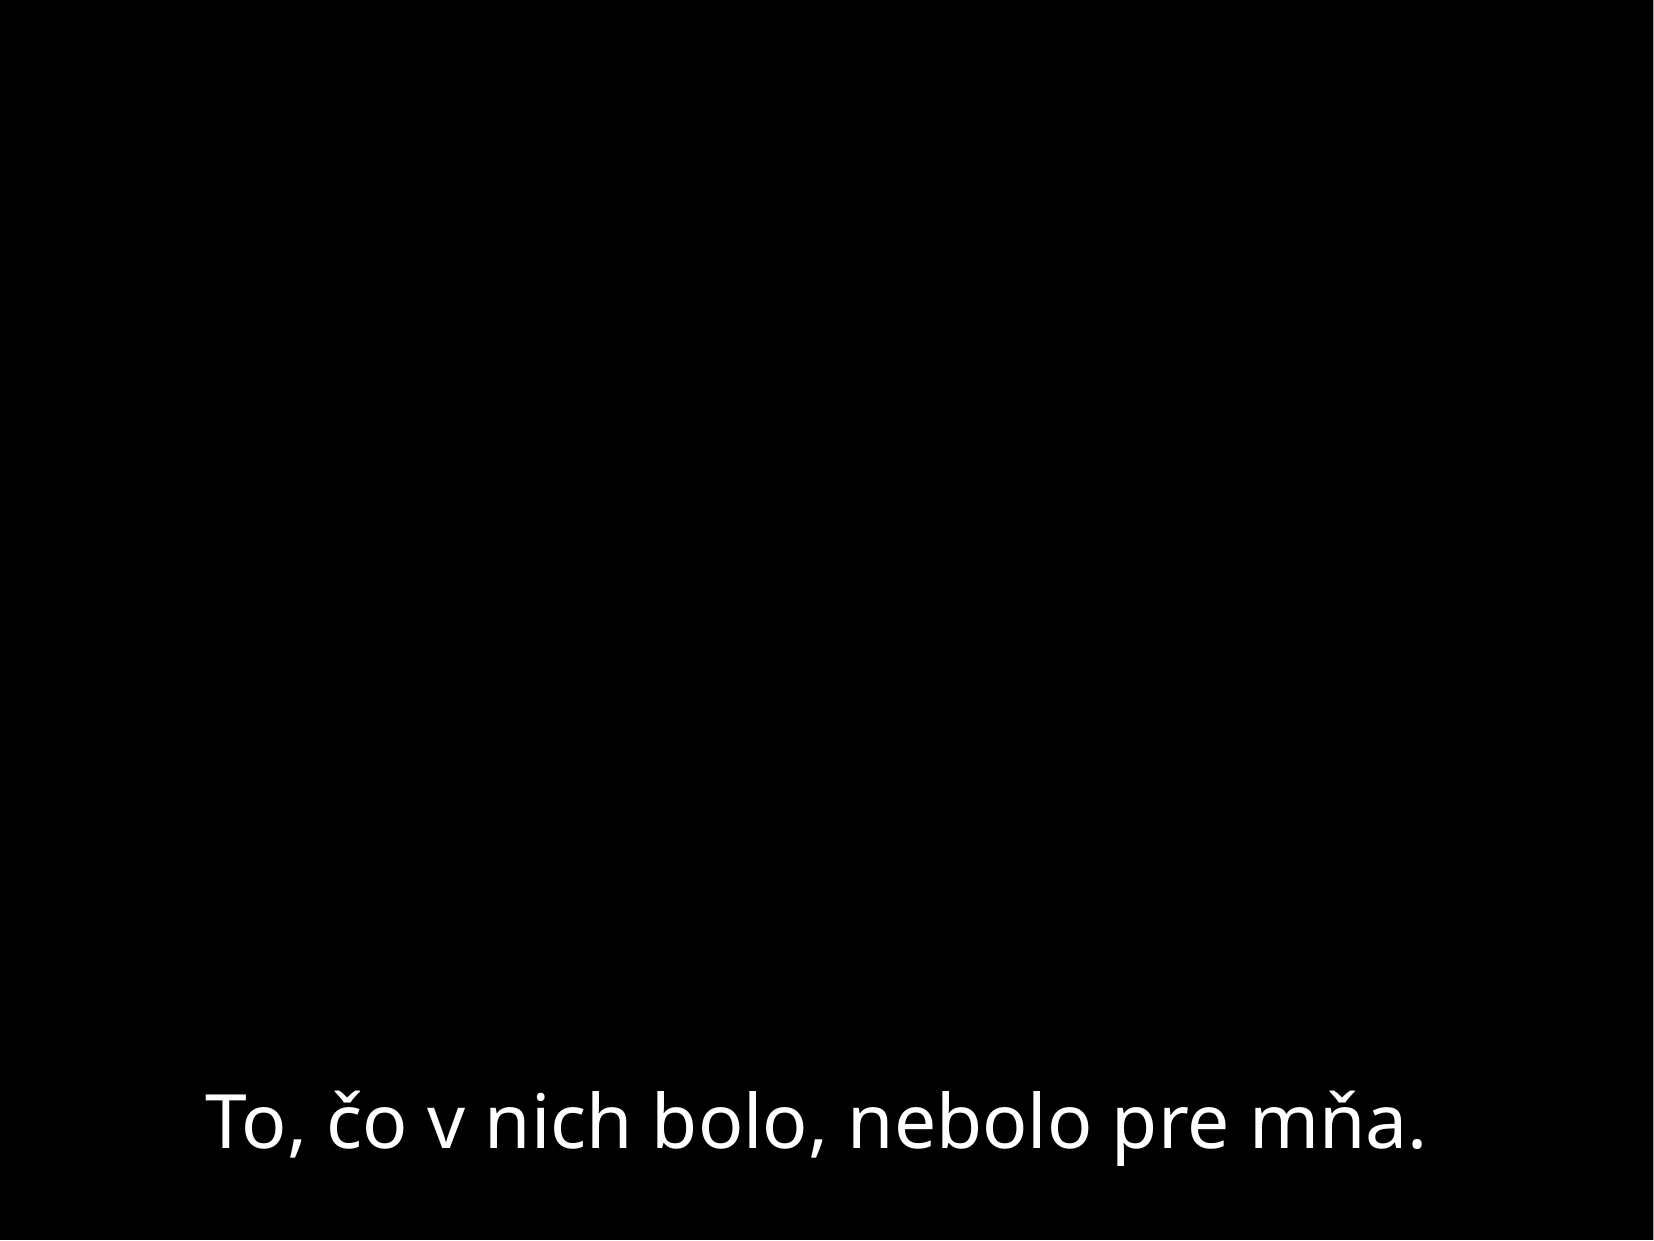

# To, čo v nich bolo, nebolo pre mňa.